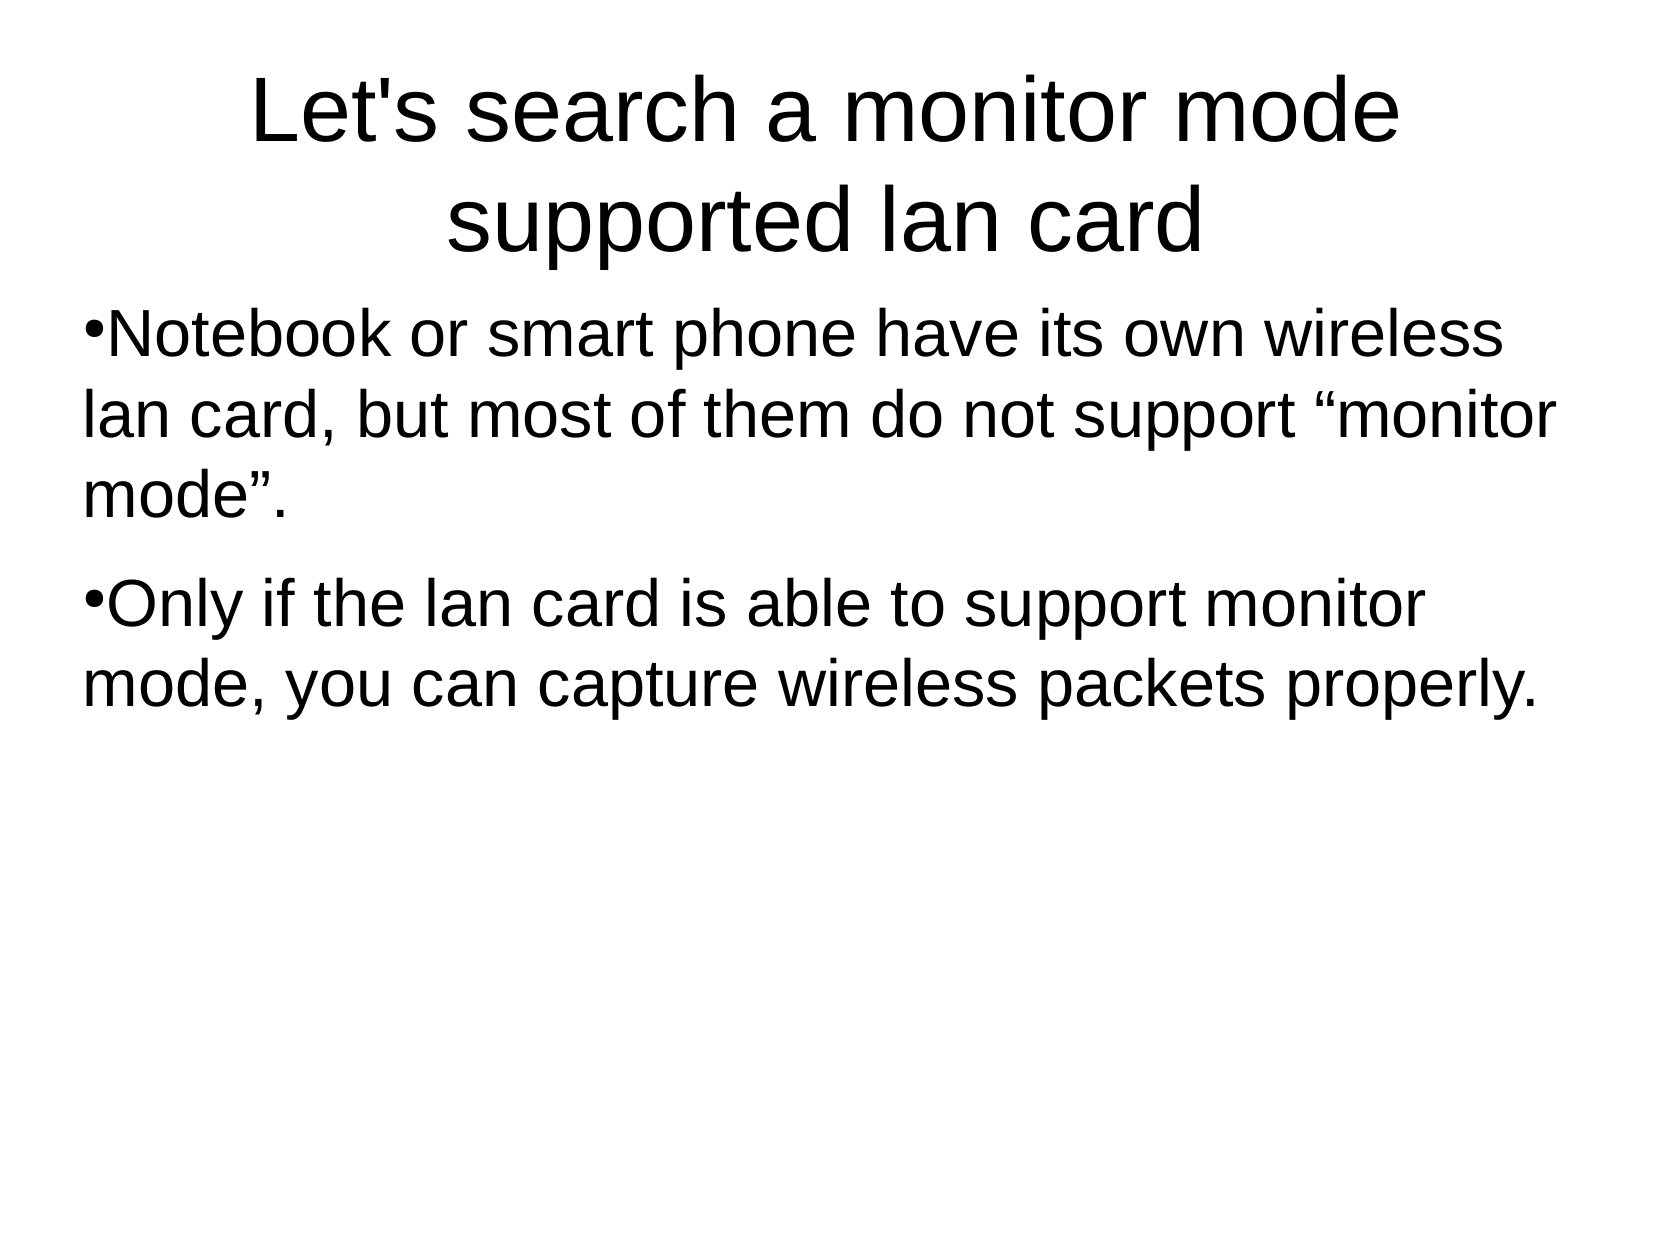

# Let's search a monitor mode supported lan card
Notebook or smart phone have its own wireless lan card, but most of them do not support “monitor mode”.
Only if the lan card is able to support monitor mode, you can capture wireless packets properly.